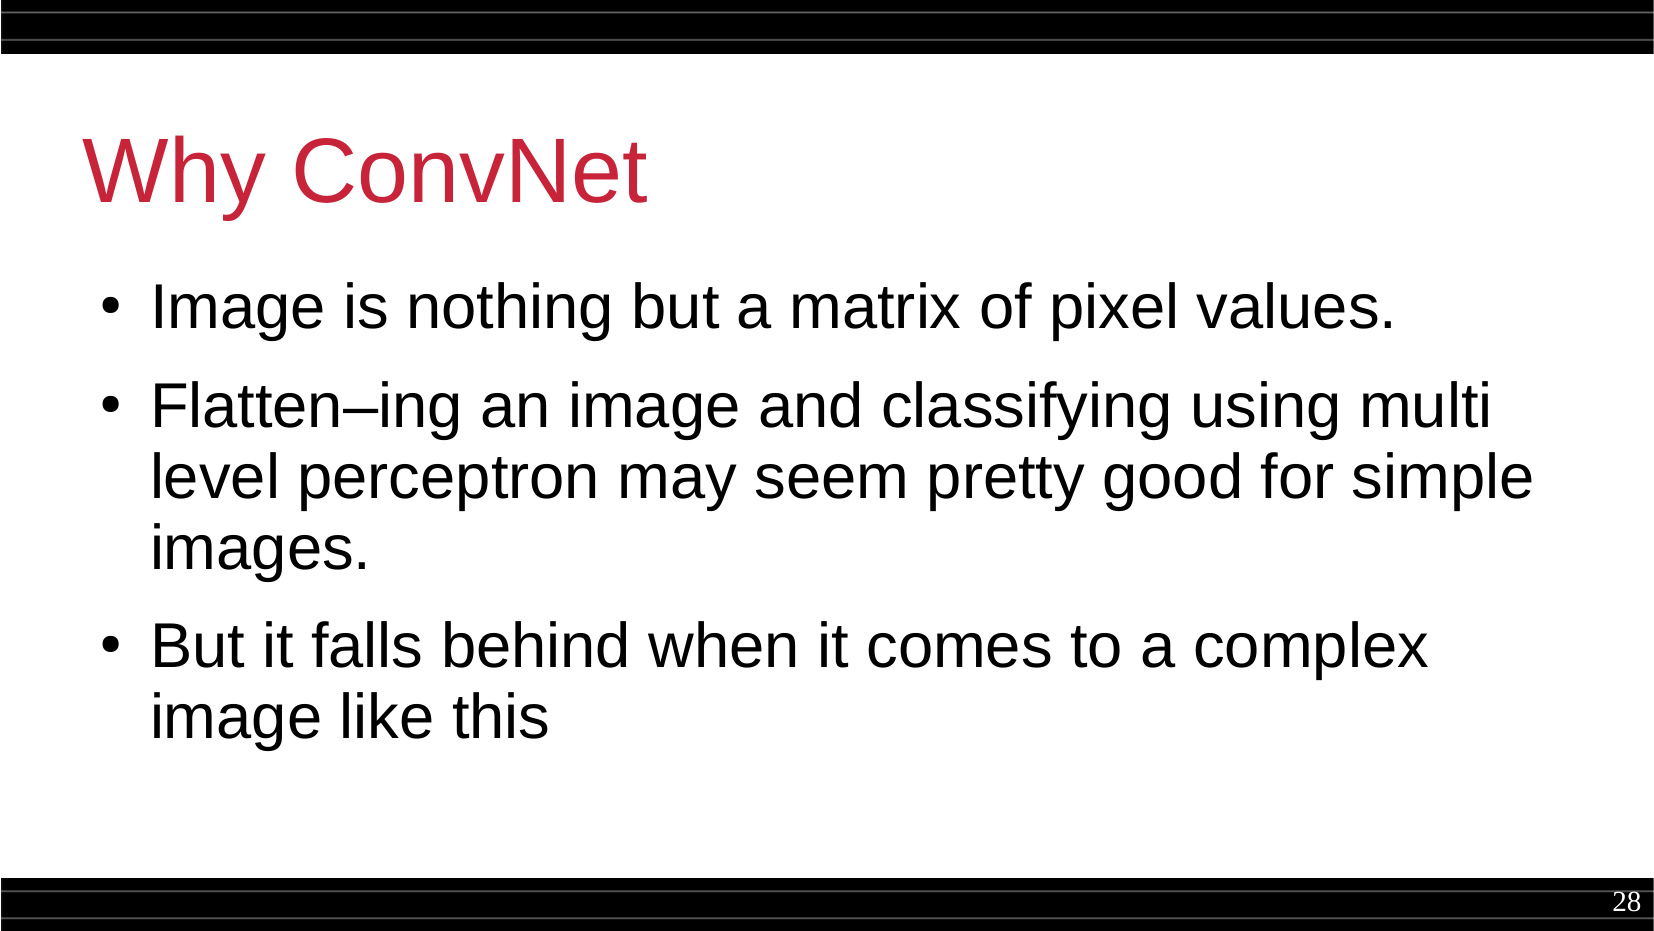

# Why ConvNet
Image is nothing but a matrix of pixel values.
Flatten–ing an image and classifying using multi level perceptron may seem pretty good for simple images.
But it falls behind when it comes to a complex image like this